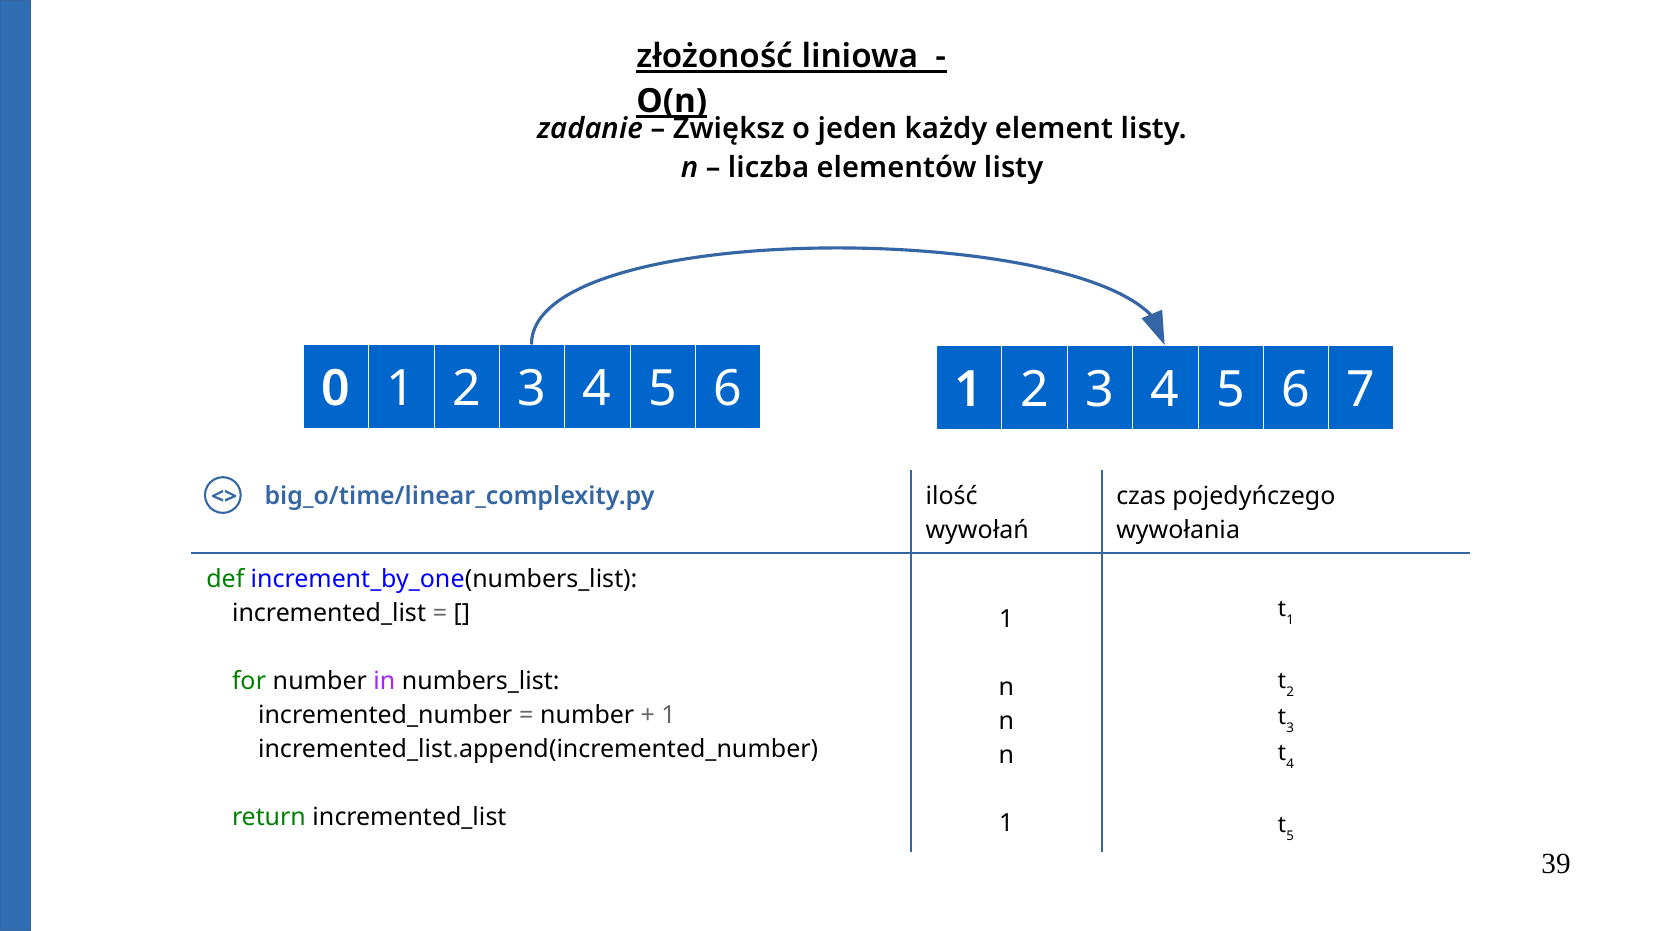

złożoność liniowa - O(n)
zadanie – Zwiększ o jeden każdy element listy.
n – liczba elementów listy
| 0 | 1 | 2 | 3 | 4 | 5 | 6 |
| --- | --- | --- | --- | --- | --- | --- |
| 1 | 2 | 3 | 4 | 5 | 6 | 7 |
| --- | --- | --- | --- | --- | --- | --- |
| big\_o/time/linear\_complexity.py | ilość wywołań | czas pojedyńczego wywołania |
| --- | --- | --- |
| def increment\_by\_one(numbers\_list): incremented\_list = [] for number in numbers\_list: incremented\_number = number + 1 incremented\_list.append(incremented\_number) return incremented\_list | 1 n n n 1 | t1 t2 t3 t4 t5 |
<>
39